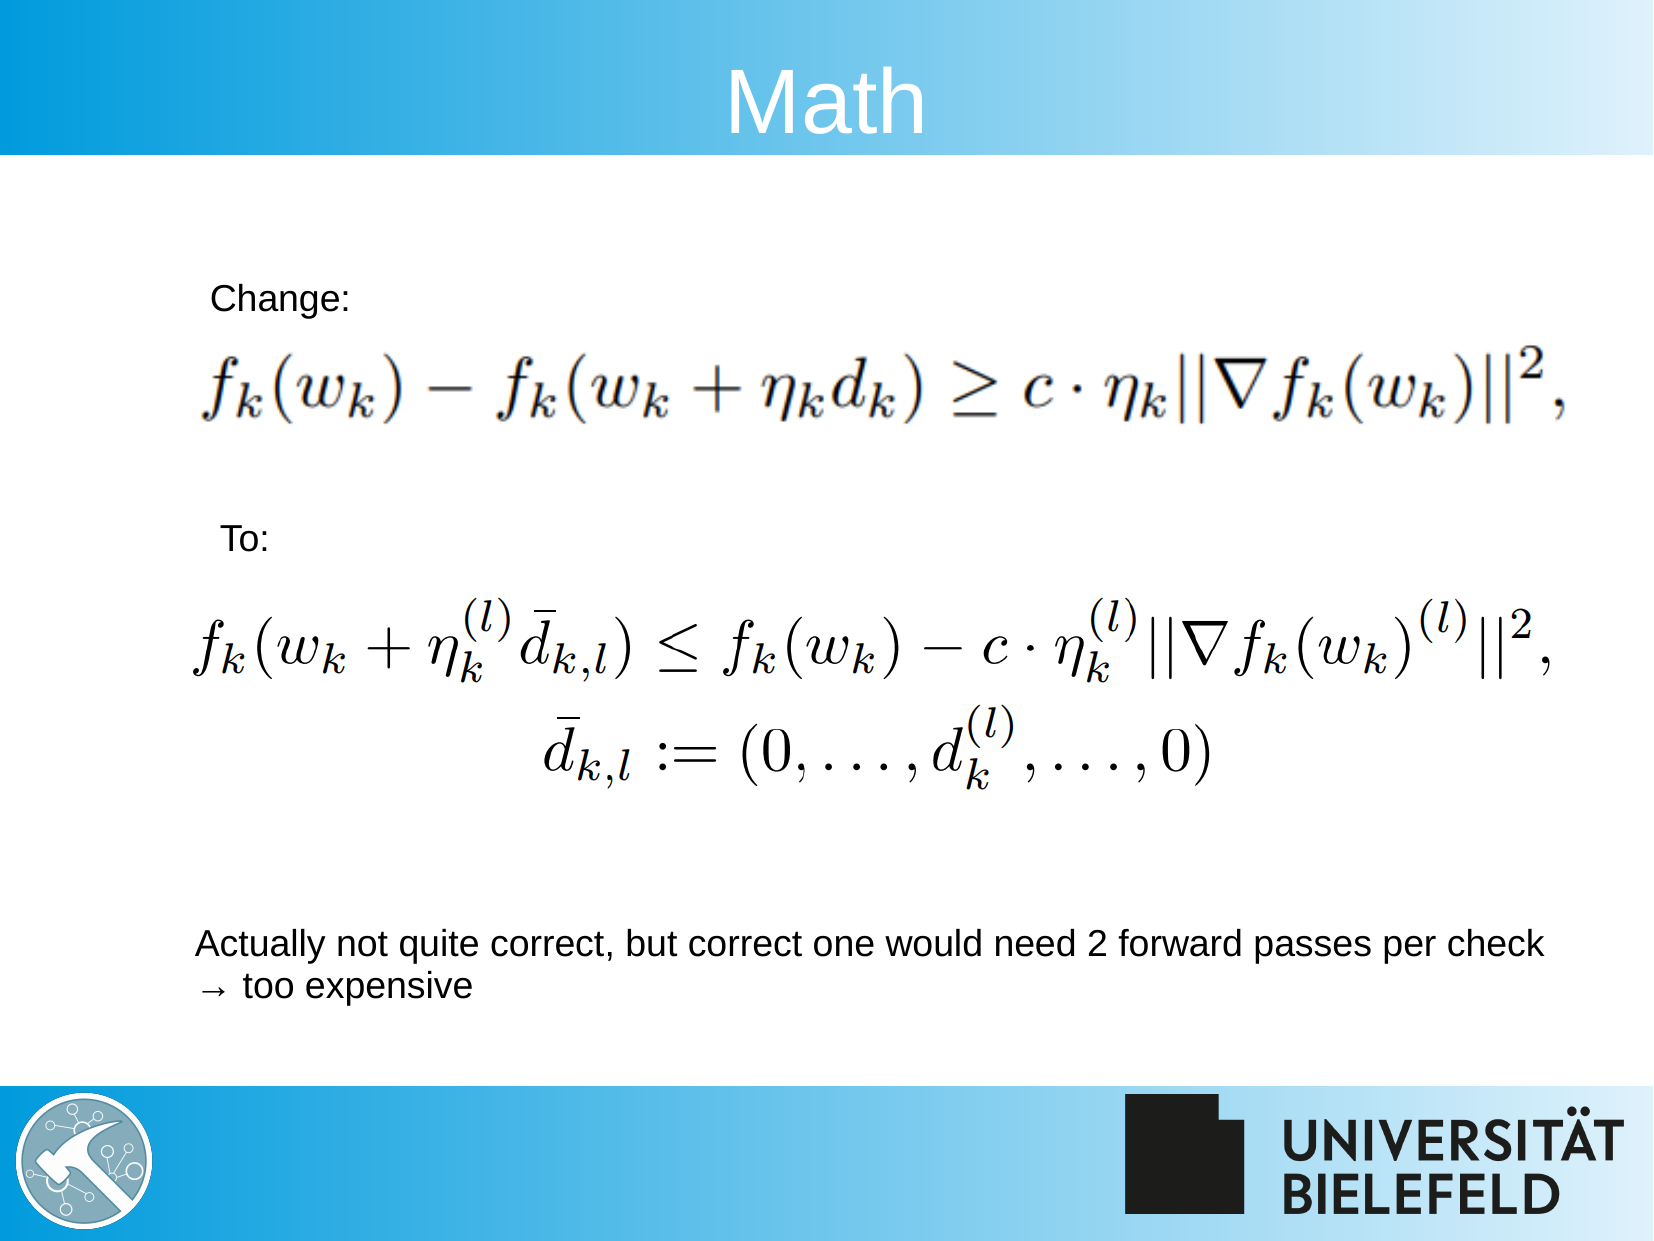

# Math
Change:
To:
Actually not quite correct, but correct one would need 2 forward passes per check
→ too expensive